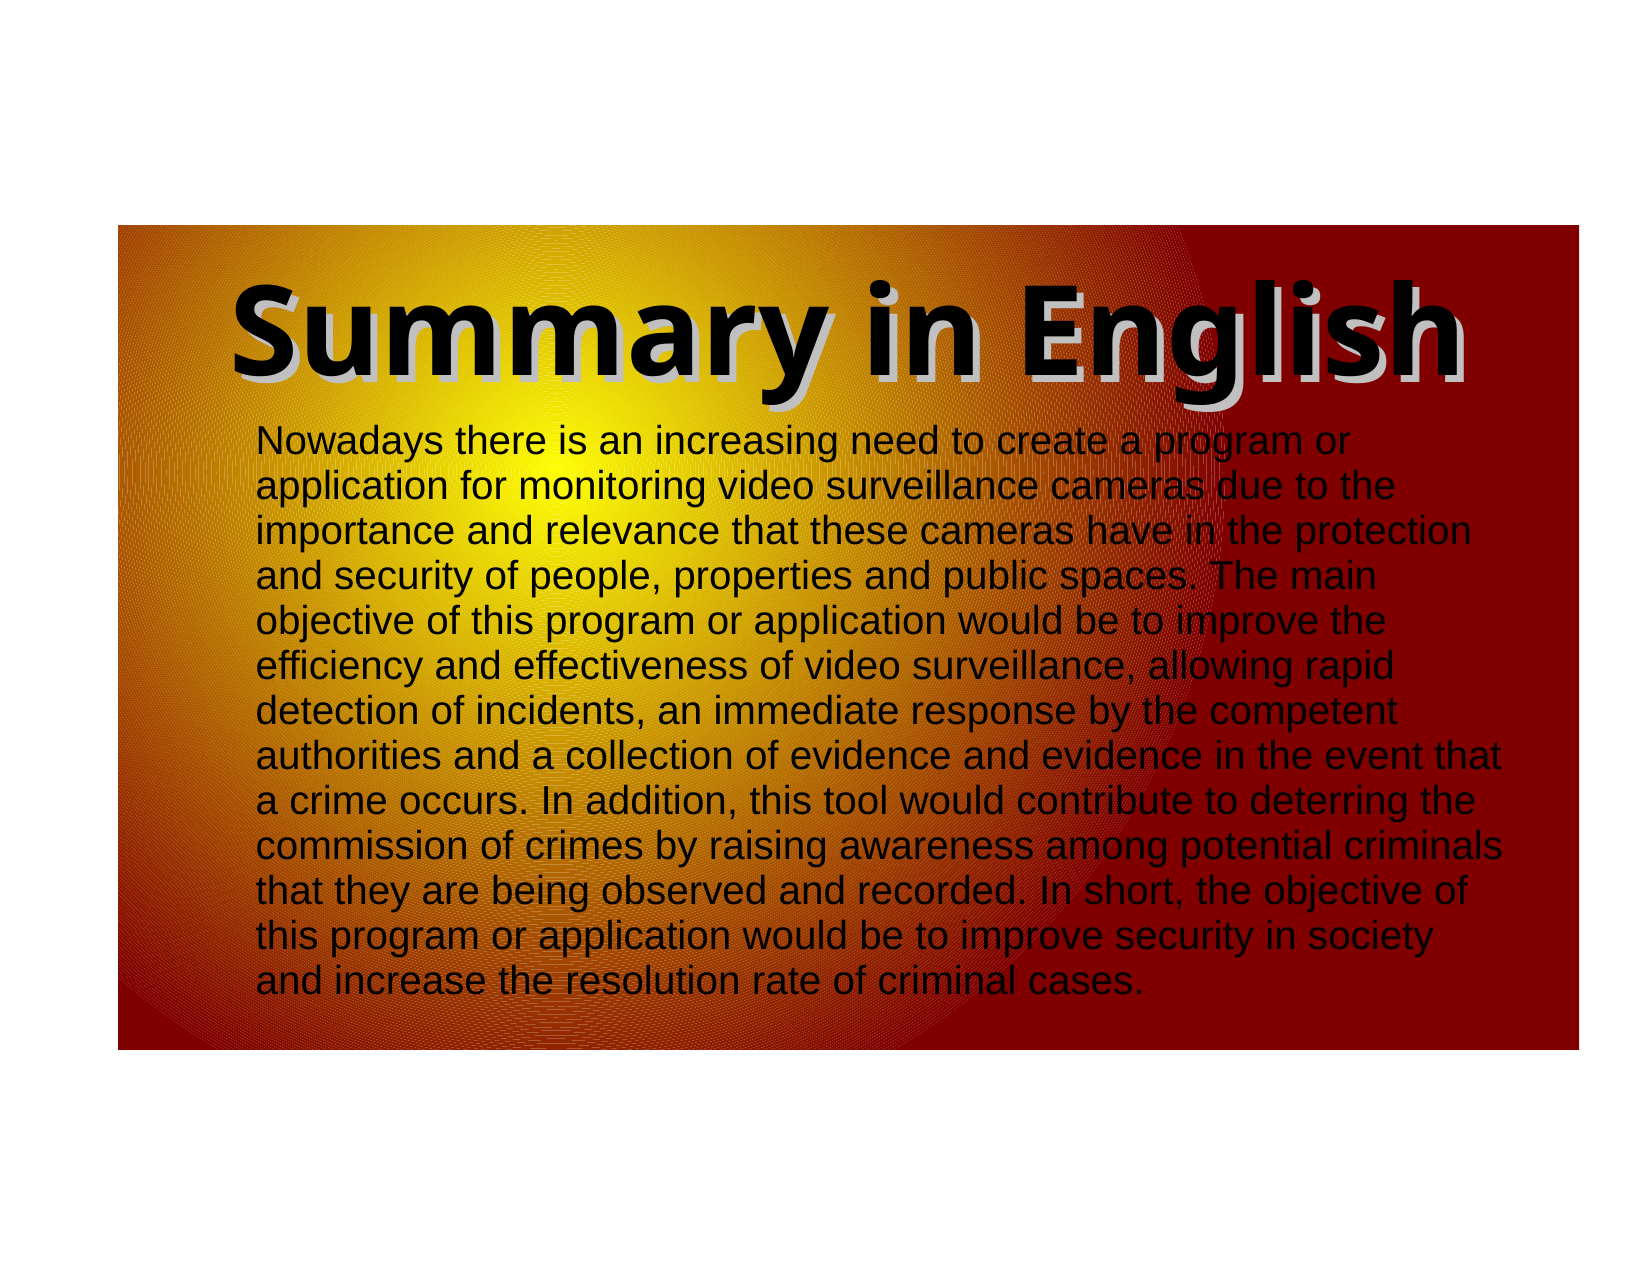

# Summary in English
Nowadays there is an increasing need to create a program or application for monitoring video surveillance cameras due to the importance and relevance that these cameras have in the protection and security of people, properties and public spaces. The main objective of this program or application would be to improve the efficiency and effectiveness of video surveillance, allowing rapid detection of incidents, an immediate response by the competent authorities and a collection of evidence and evidence in the event that a crime occurs. In addition, this tool would contribute to deterring the commission of crimes by raising awareness among potential criminals that they are being observed and recorded. In short, the objective of this program or application would be to improve security in society and increase the resolution rate of criminal cases.